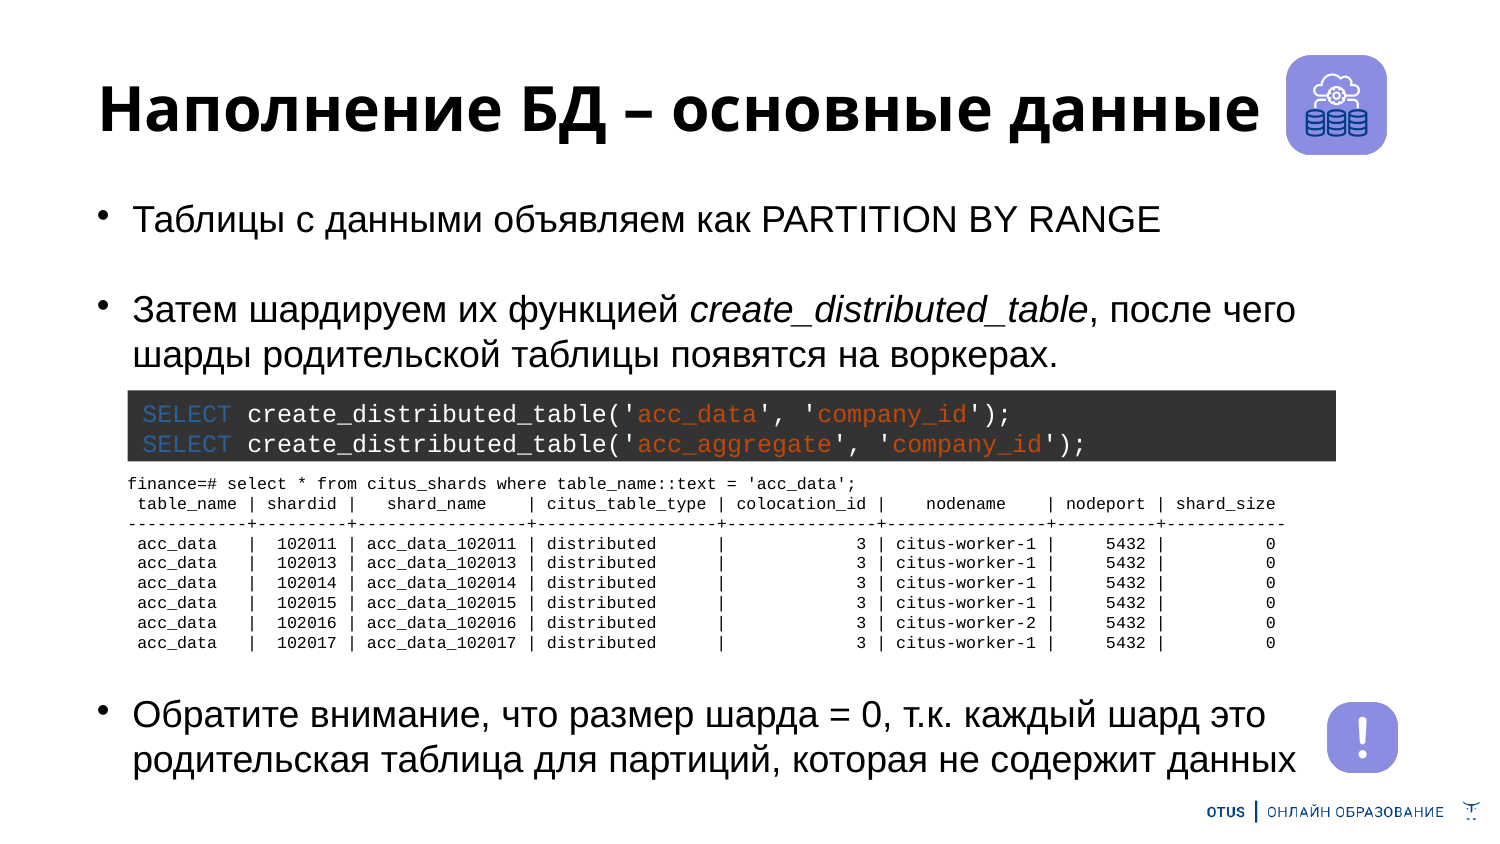

# Наполнение БД – основные данные
Таблицы с данными объявляем как PARTITION BY RANGE
Затем шардируем их функцией create_distributed_table, после чего шарды родительской таблицы появятся на воркерах.
Обратите внимание, что размер шарда = 0, т.к. каждый шард это родительская таблица для партиций, которая не содержит данных
SELECT create_distributed_table('acc_data', 'company_id');
SELECT create_distributed_table('acc_aggregate', 'company_id');
finance=# select * from citus_shards where table_name::text = 'acc_data';
 table_name | shardid | shard_name | citus_table_type | colocation_id | nodename | nodeport | shard_size
------------+---------+-----------------+------------------+---------------+----------------+----------+------------
 acc_data | 102011 | acc_data_102011 | distributed | 3 | citus-worker-1 | 5432 | 0
 acc_data | 102013 | acc_data_102013 | distributed | 3 | citus-worker-1 | 5432 | 0
 acc_data | 102014 | acc_data_102014 | distributed | 3 | citus-worker-1 | 5432 | 0
 acc_data | 102015 | acc_data_102015 | distributed | 3 | citus-worker-1 | 5432 | 0
 acc_data | 102016 | acc_data_102016 | distributed | 3 | citus-worker-2 | 5432 | 0
 acc_data | 102017 | acc_data_102017 | distributed | 3 | citus-worker-1 | 5432 | 0